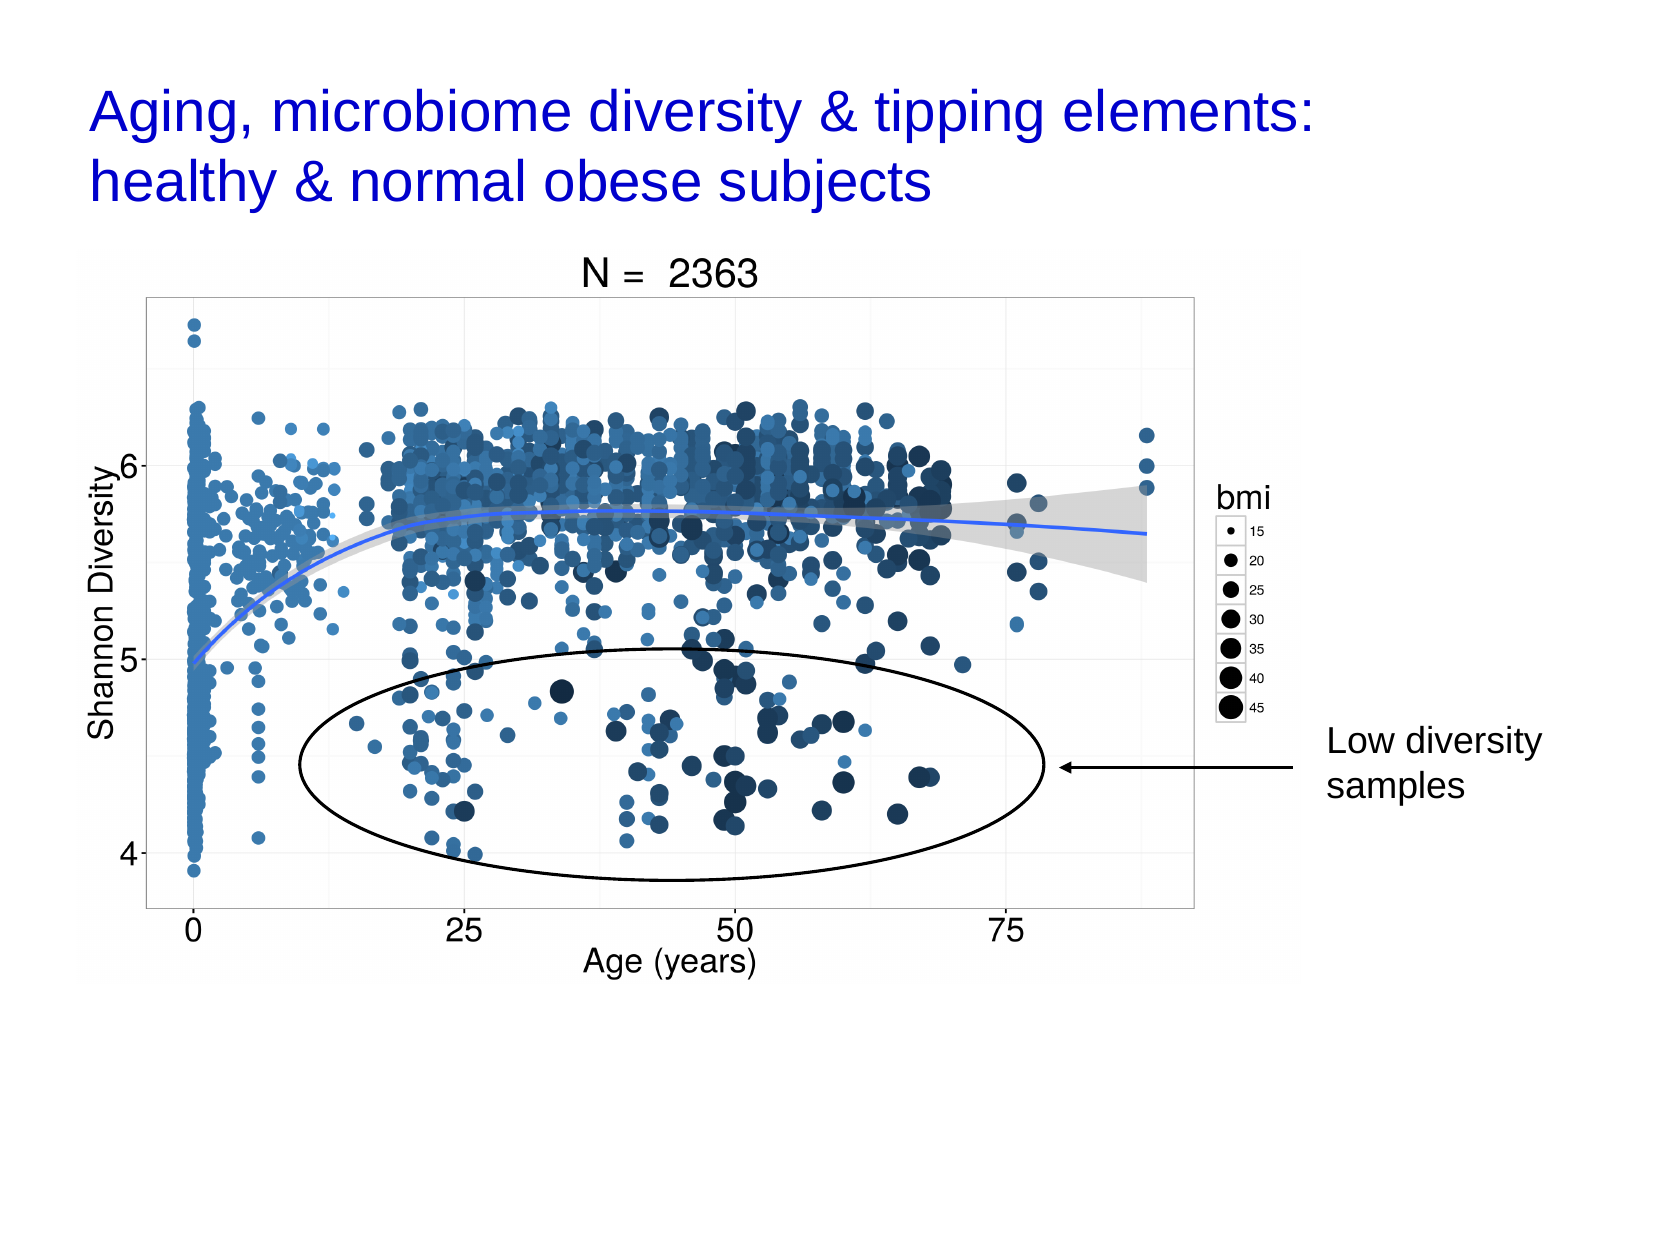

Aging, microbiome diversity & tipping elements:
healthy & normal obese subjects
Low diversity samples